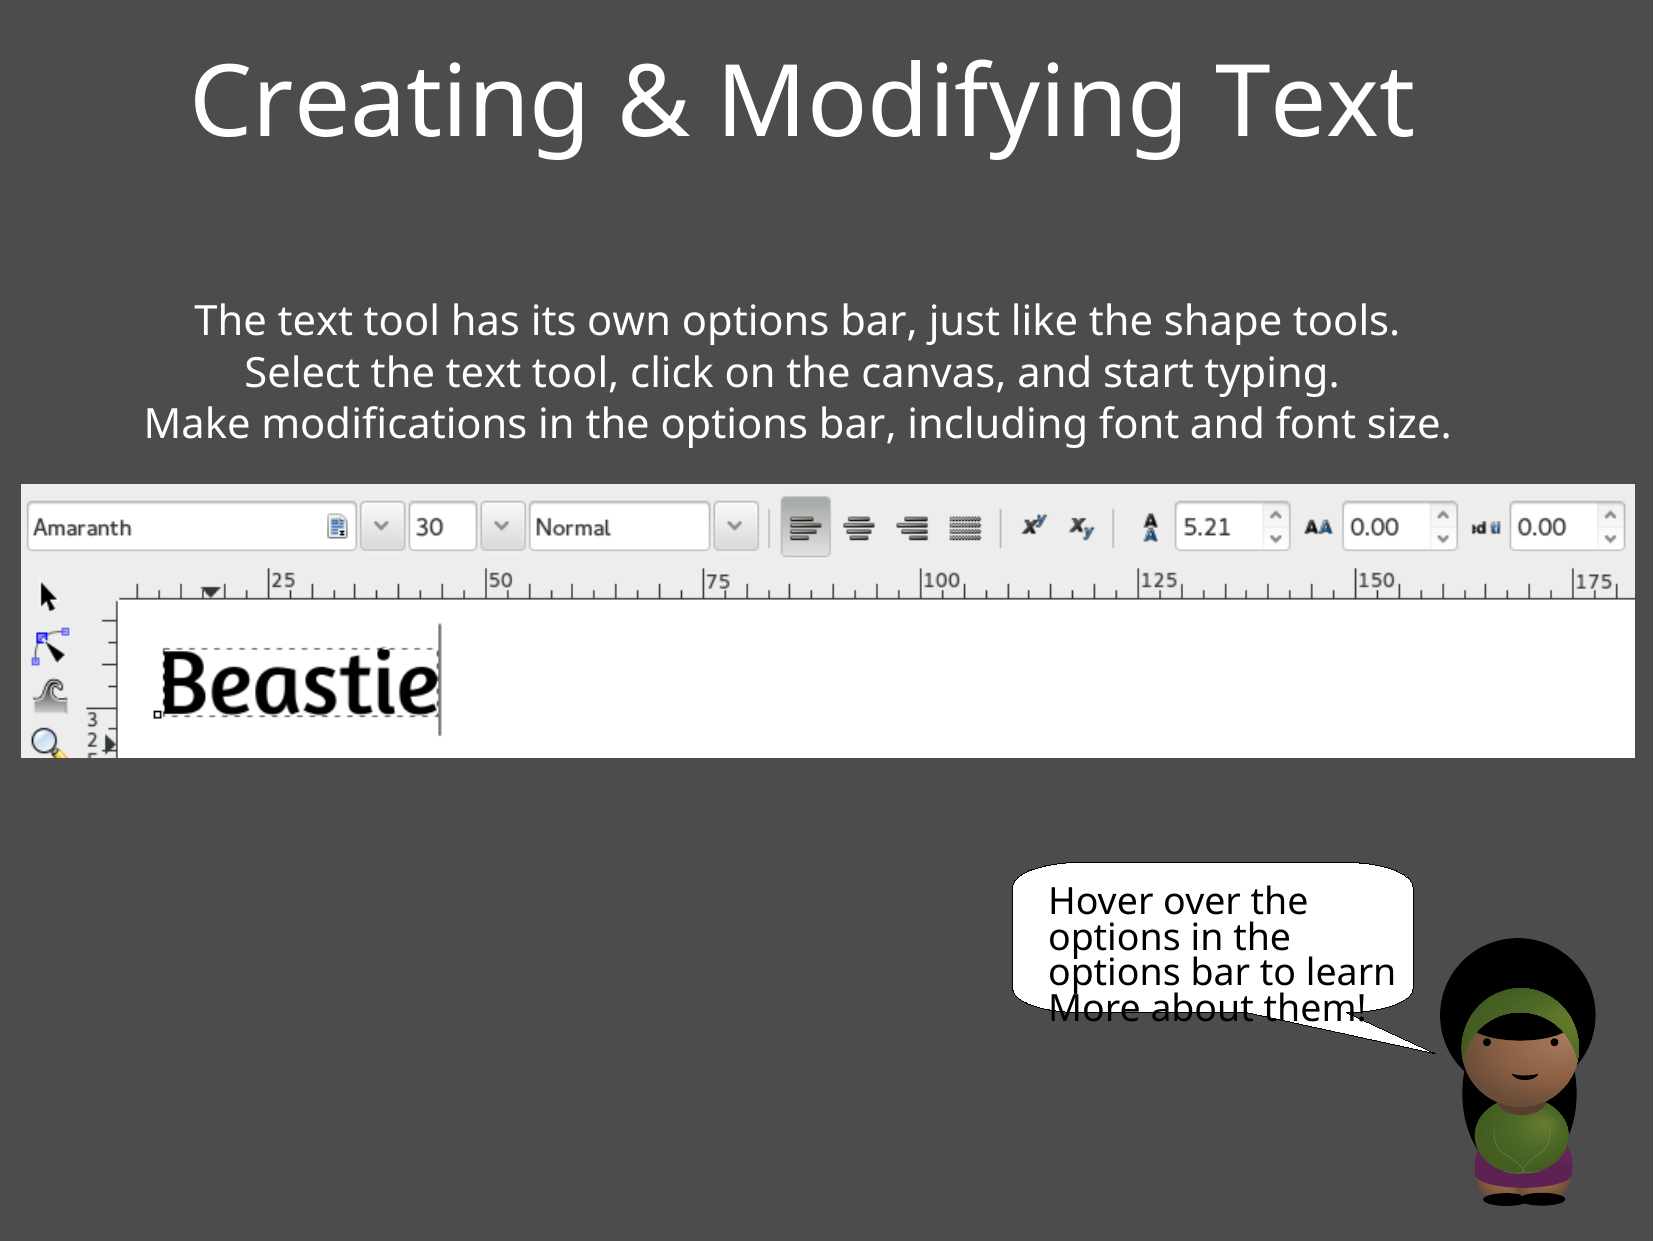

# Creating & Modifying Text
The text tool has its own options bar, just like the shape tools.
Select the text tool, click on the canvas, and start typing.
Make modifications in the options bar, including font and font size.
Hover over the options in the options bar to learn
More about them!